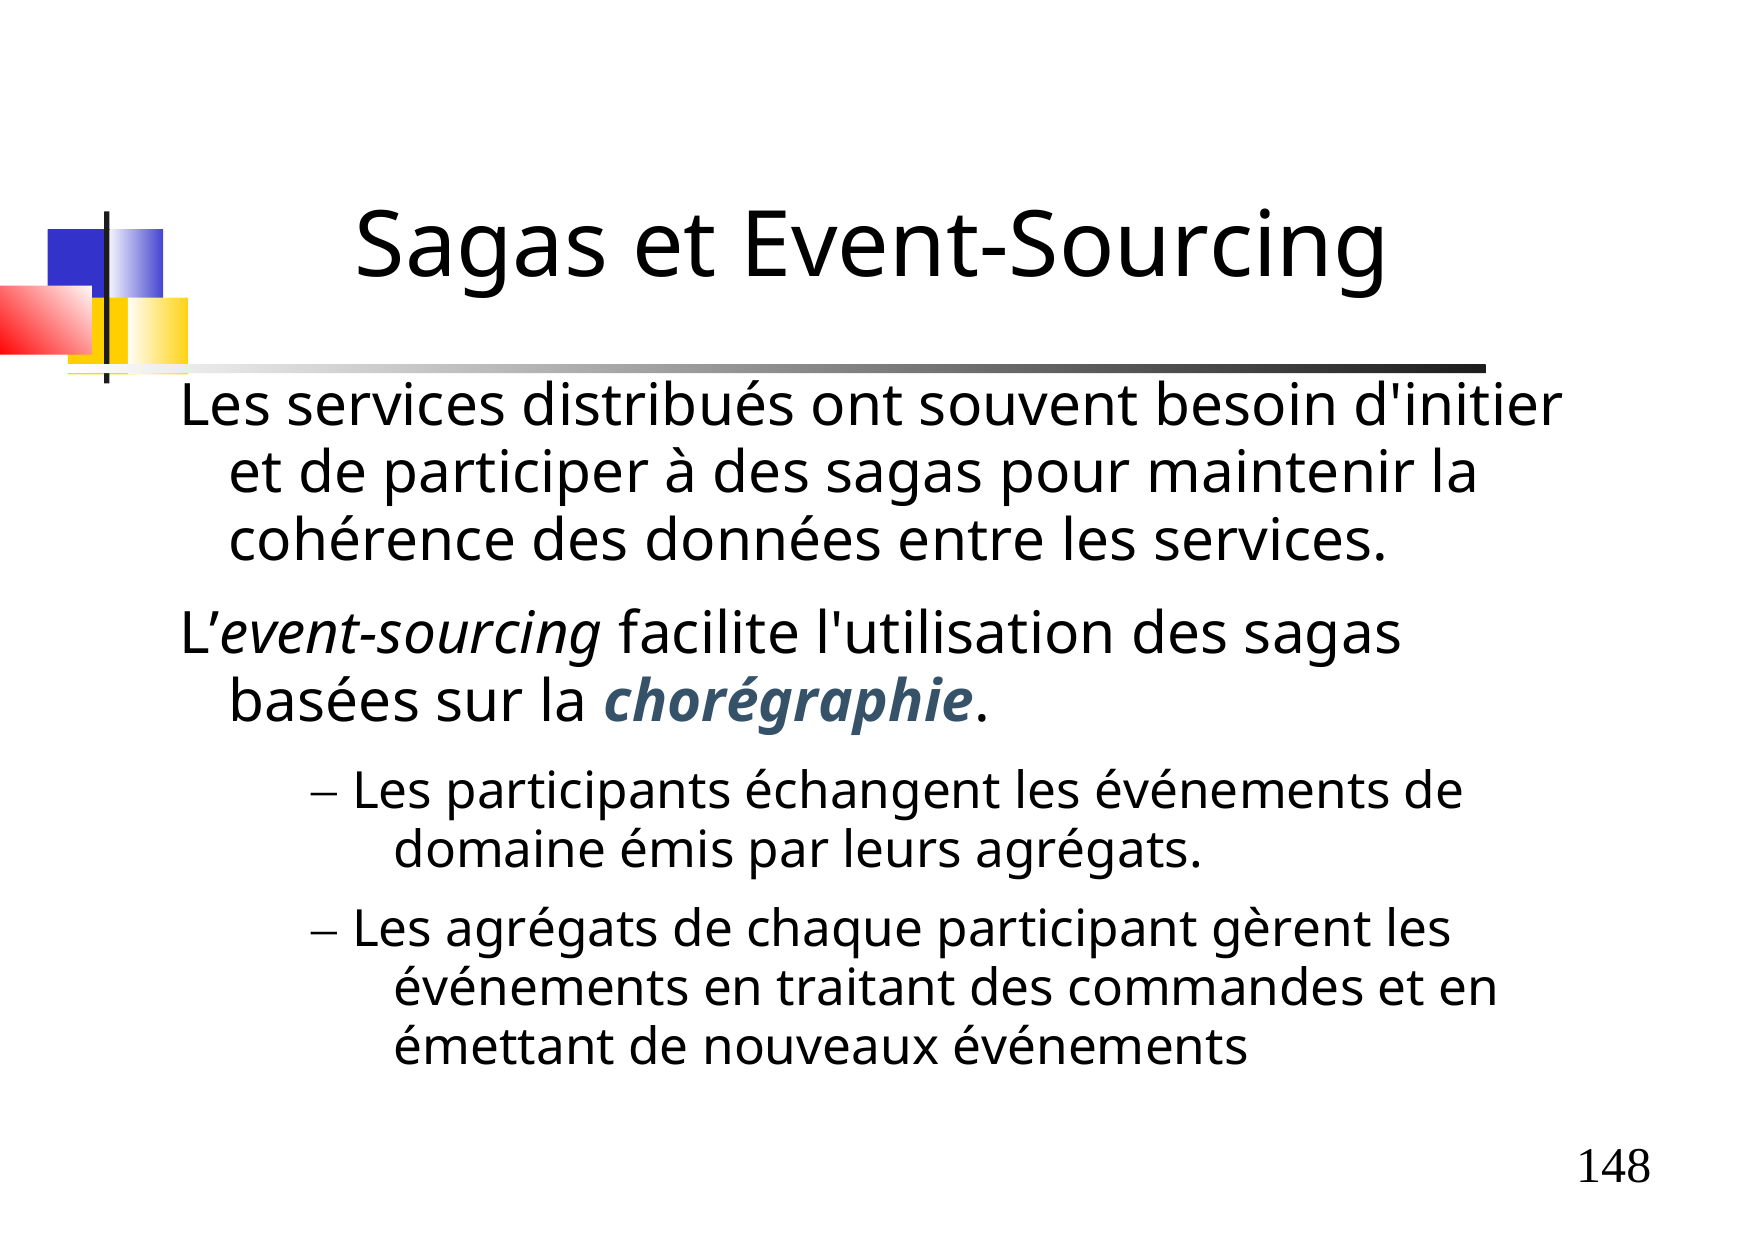

# Sagas et Event-Sourcing
Les services distribués ont souvent besoin d'initier et de participer à des sagas pour maintenir la cohérence des données entre les services.
L’event-sourcing facilite l'utilisation des sagas basées sur la chorégraphie.
Les participants échangent les événements de domaine émis par leurs agrégats.
Les agrégats de chaque participant gèrent les événements en traitant des commandes et en émettant de nouveaux événements